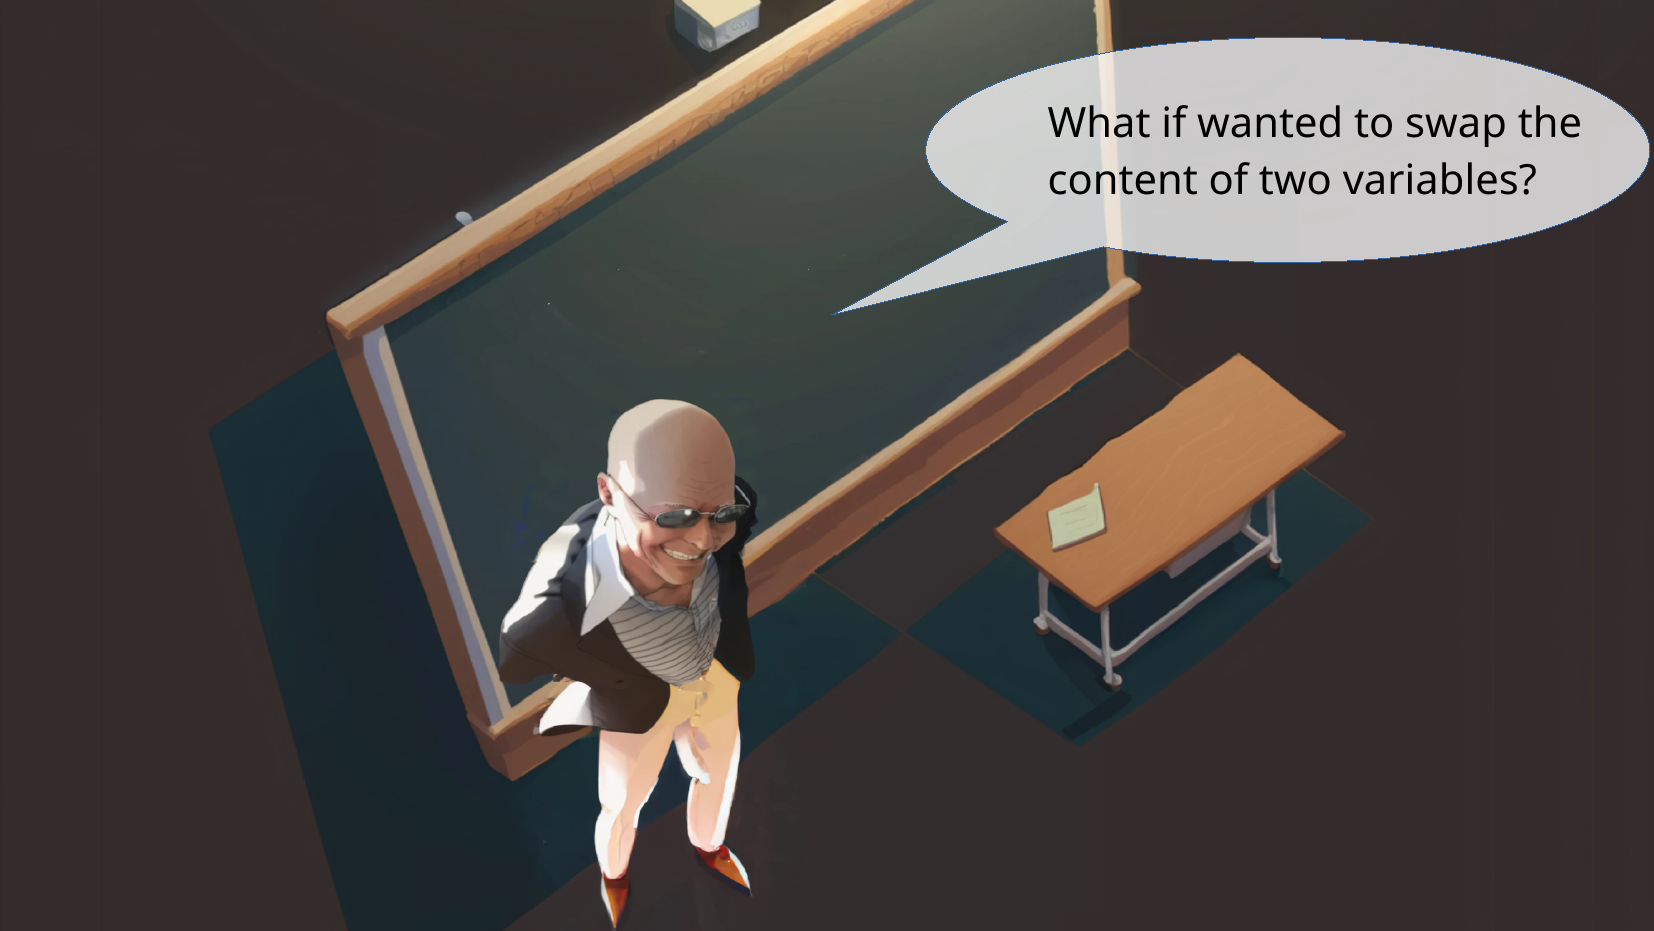

What if wanted to swap the
content of two variables?